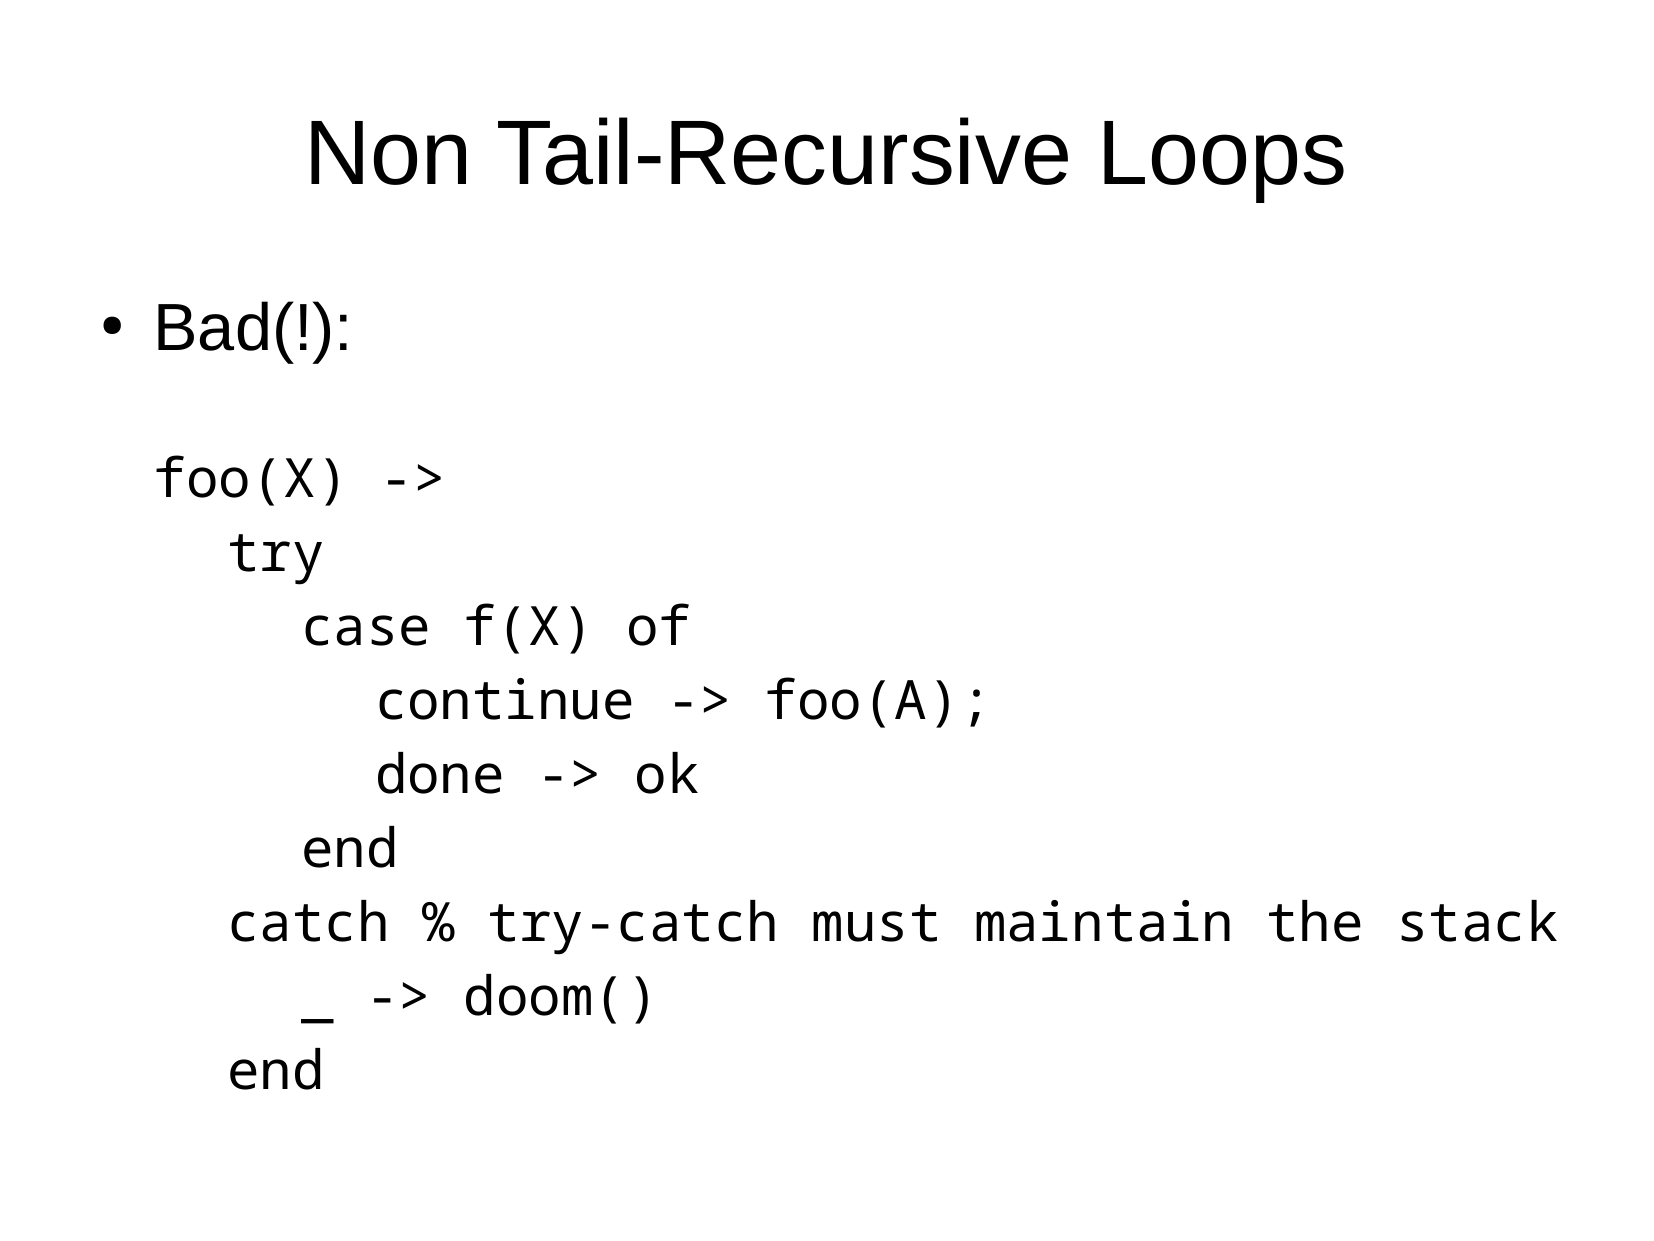

# Non Tail-Recursive Loops
Bad(!):
foo(X) ->
	try
		case f(X) of
			continue -> foo(A);
			done -> ok
		end
	catch % try-catch must maintain the stack
		_ -> doom()
	end